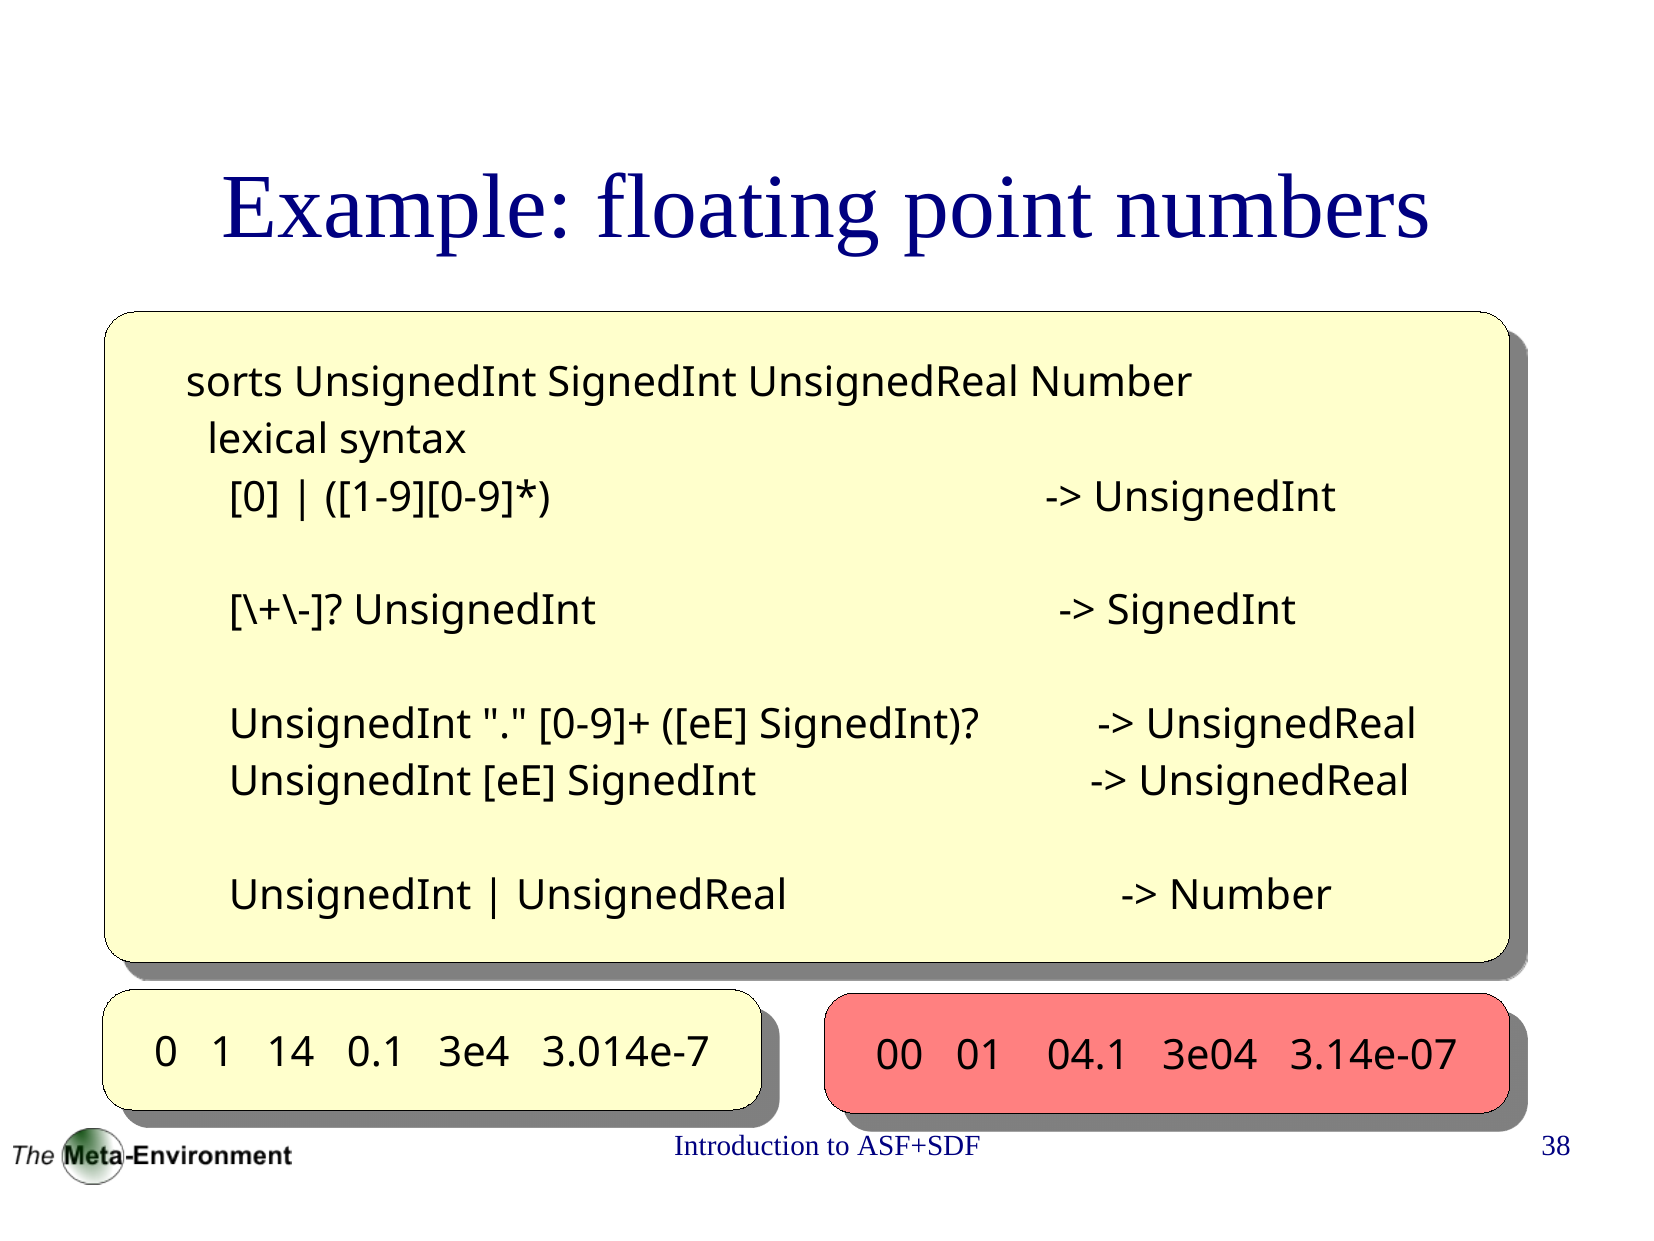

# Example: floating point numbers
sorts UnsignedInt SignedInt UnsignedReal Number
 lexical syntax
 [0] | ([1-9][0-9]*) -> UnsignedInt
 [\+\-]? UnsignedInt -> SignedInt
 UnsignedInt "." [0-9]+ ([eE] SignedInt)? -> UnsignedReal
 UnsignedInt [eE] SignedInt -> UnsignedReal
 UnsignedInt | UnsignedReal -> Number
0 1 14 0.1 3e4 3.014e-7
00 01 04.1 3e04 3.14e-07
38